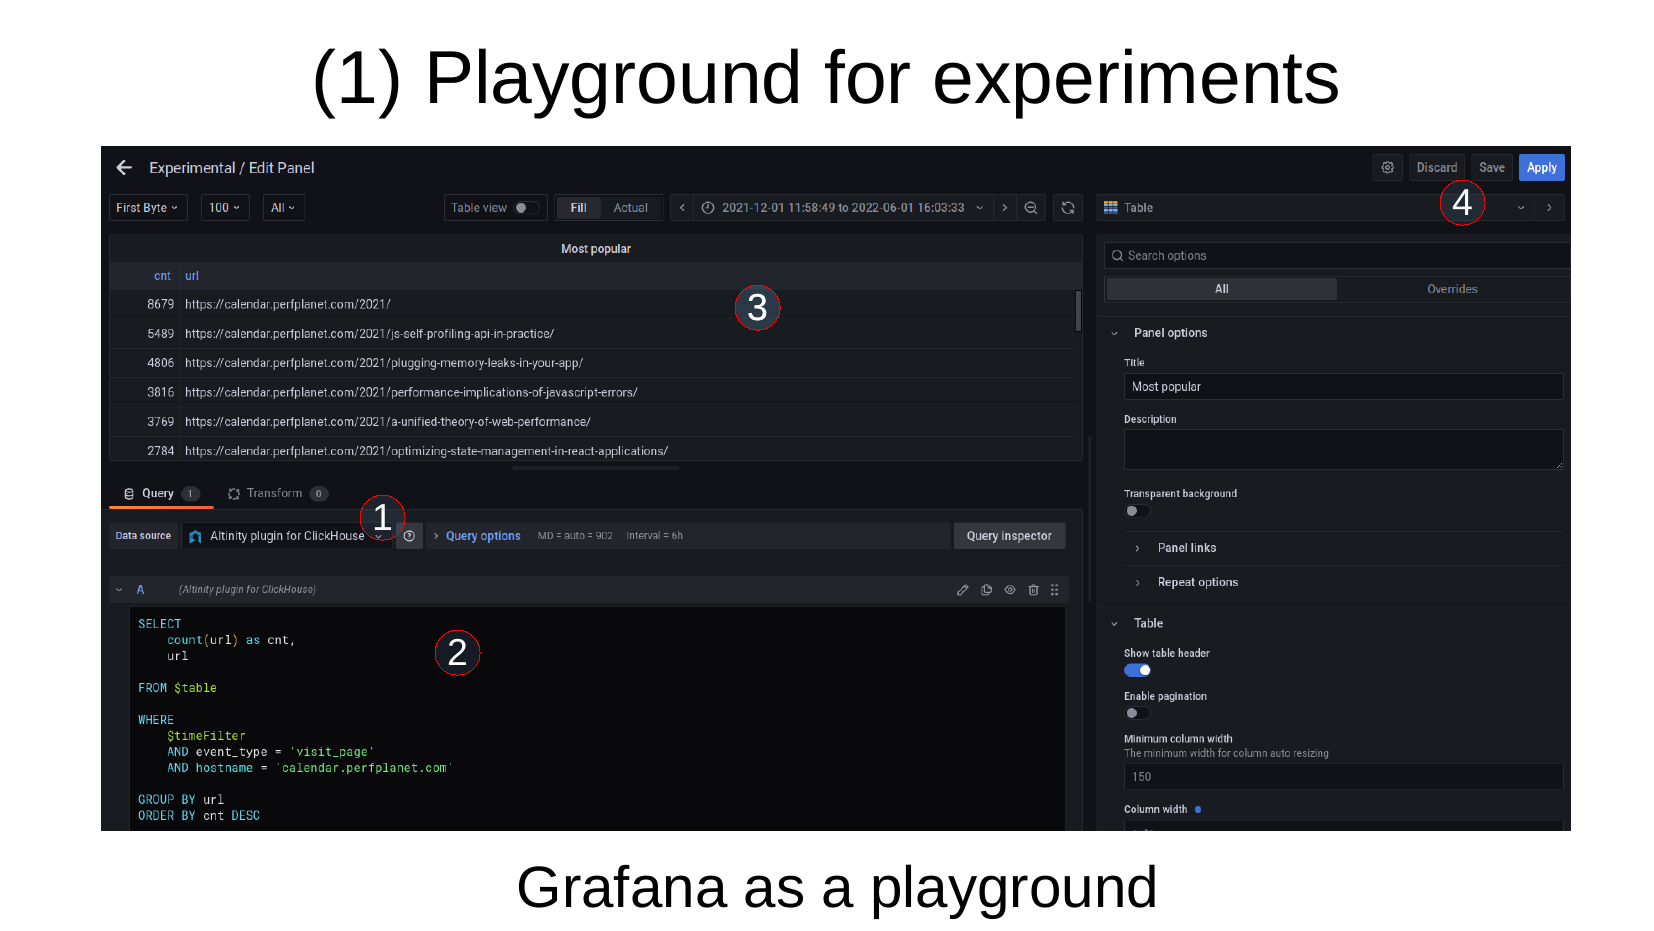

# (1) Playground for experiments
4
3
3
1
2
Grafana as a playground